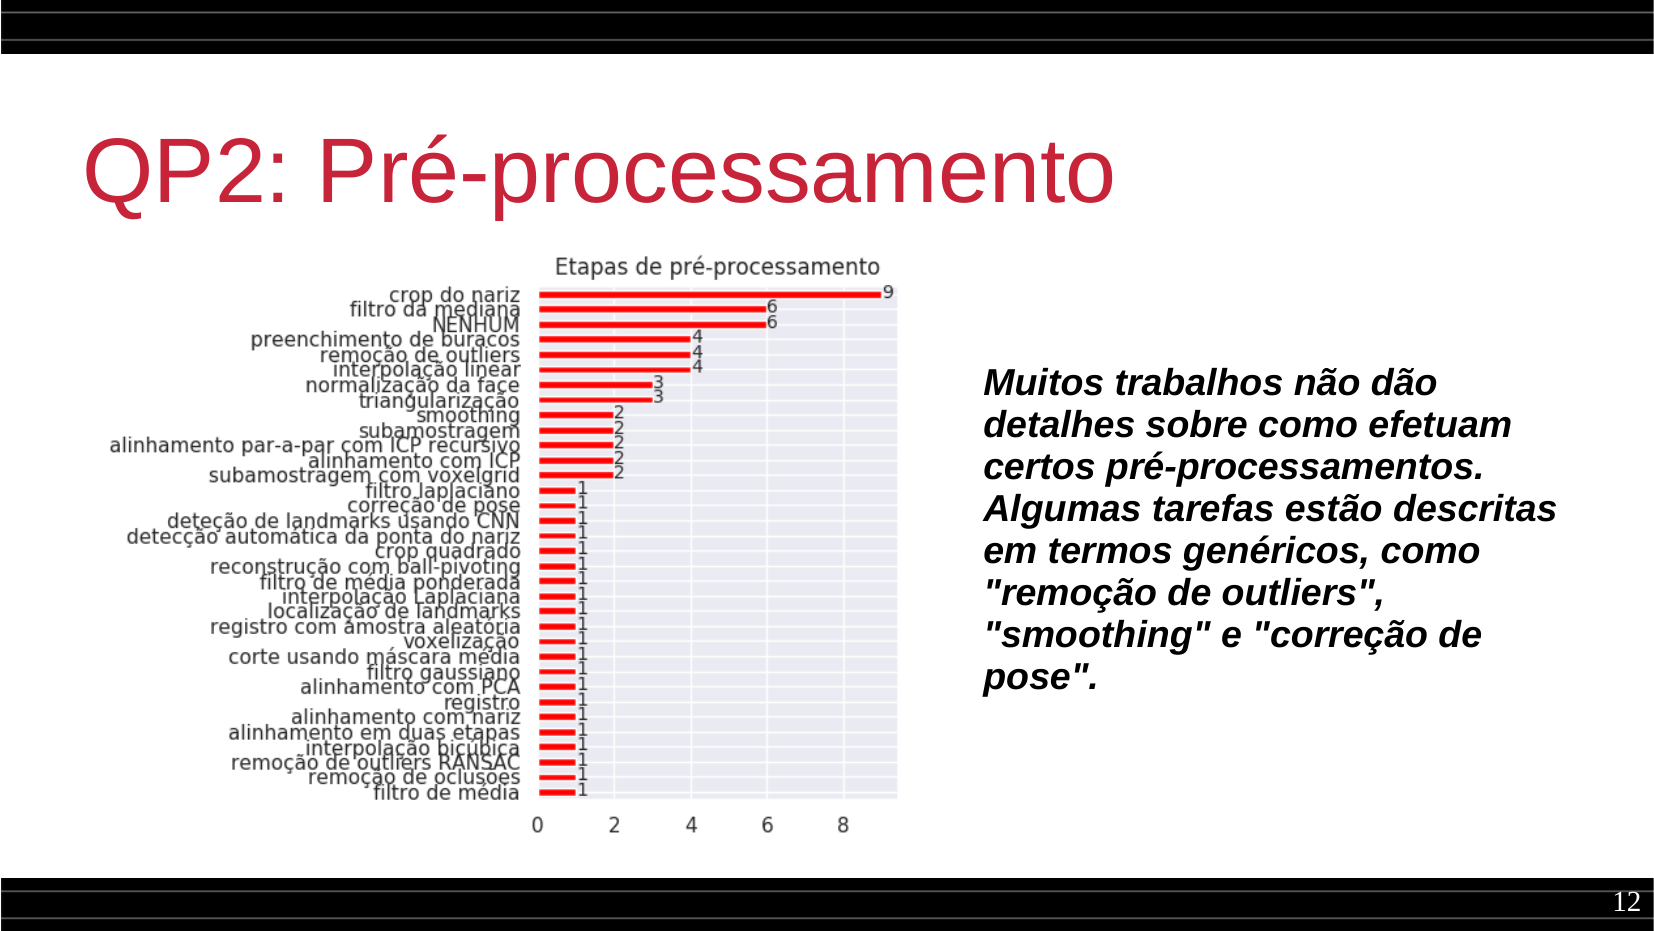

# QP2: Pré-processamento
Muitos trabalhos não dão detalhes sobre como efetuam certos pré-processamentos. Algumas tarefas estão descritas em termos genéricos, como "remoção de outliers", "smoothing" e "correção de pose".